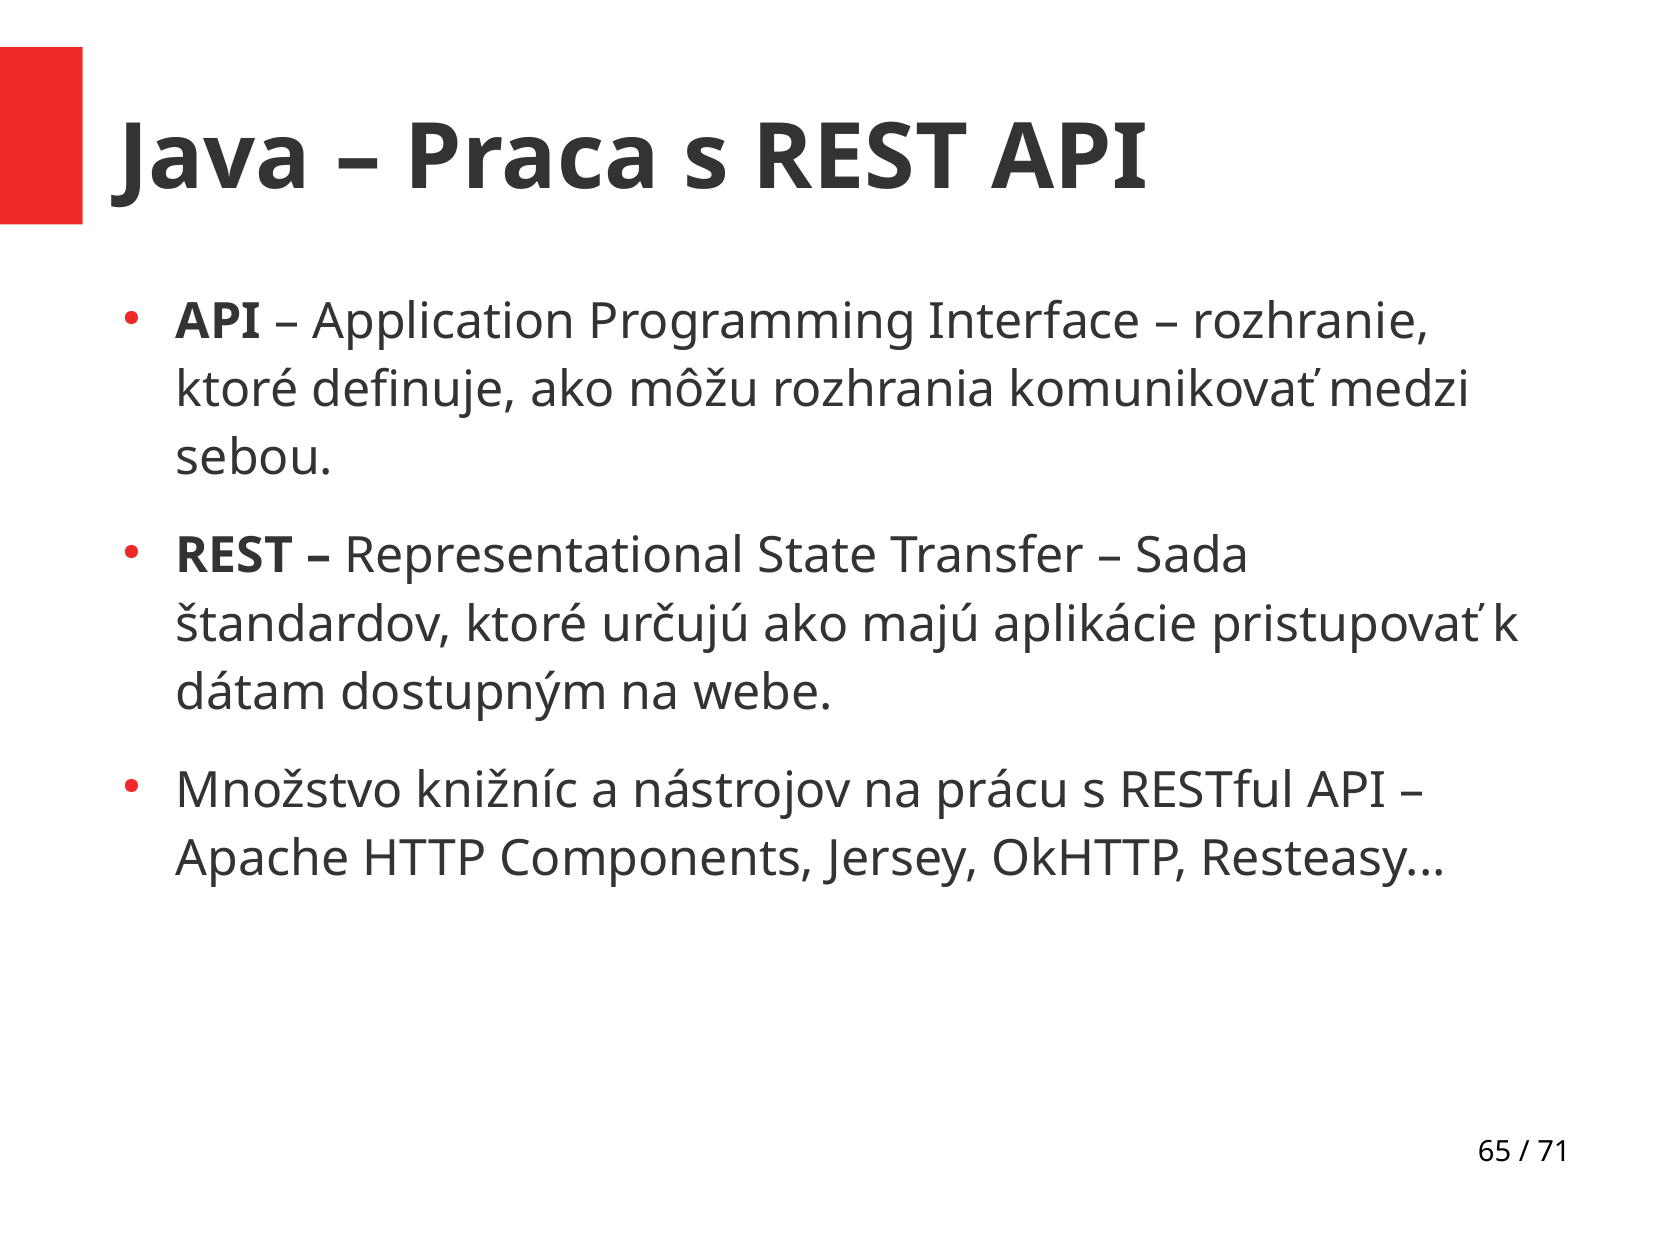

# Java – Praca s REST API
API – Application Programming Interface – rozhranie, ktoré definuje, ako môžu rozhrania komunikovať medzi sebou.
REST – Representational State Transfer – Sada štandardov, ktoré určujú ako majú aplikácie pristupovať k dátam dostupným na webe.
Množstvo knižníc a nástrojov na prácu s RESTful API – Apache HTTP Components, Jersey, OkHTTP, Resteasy...
65